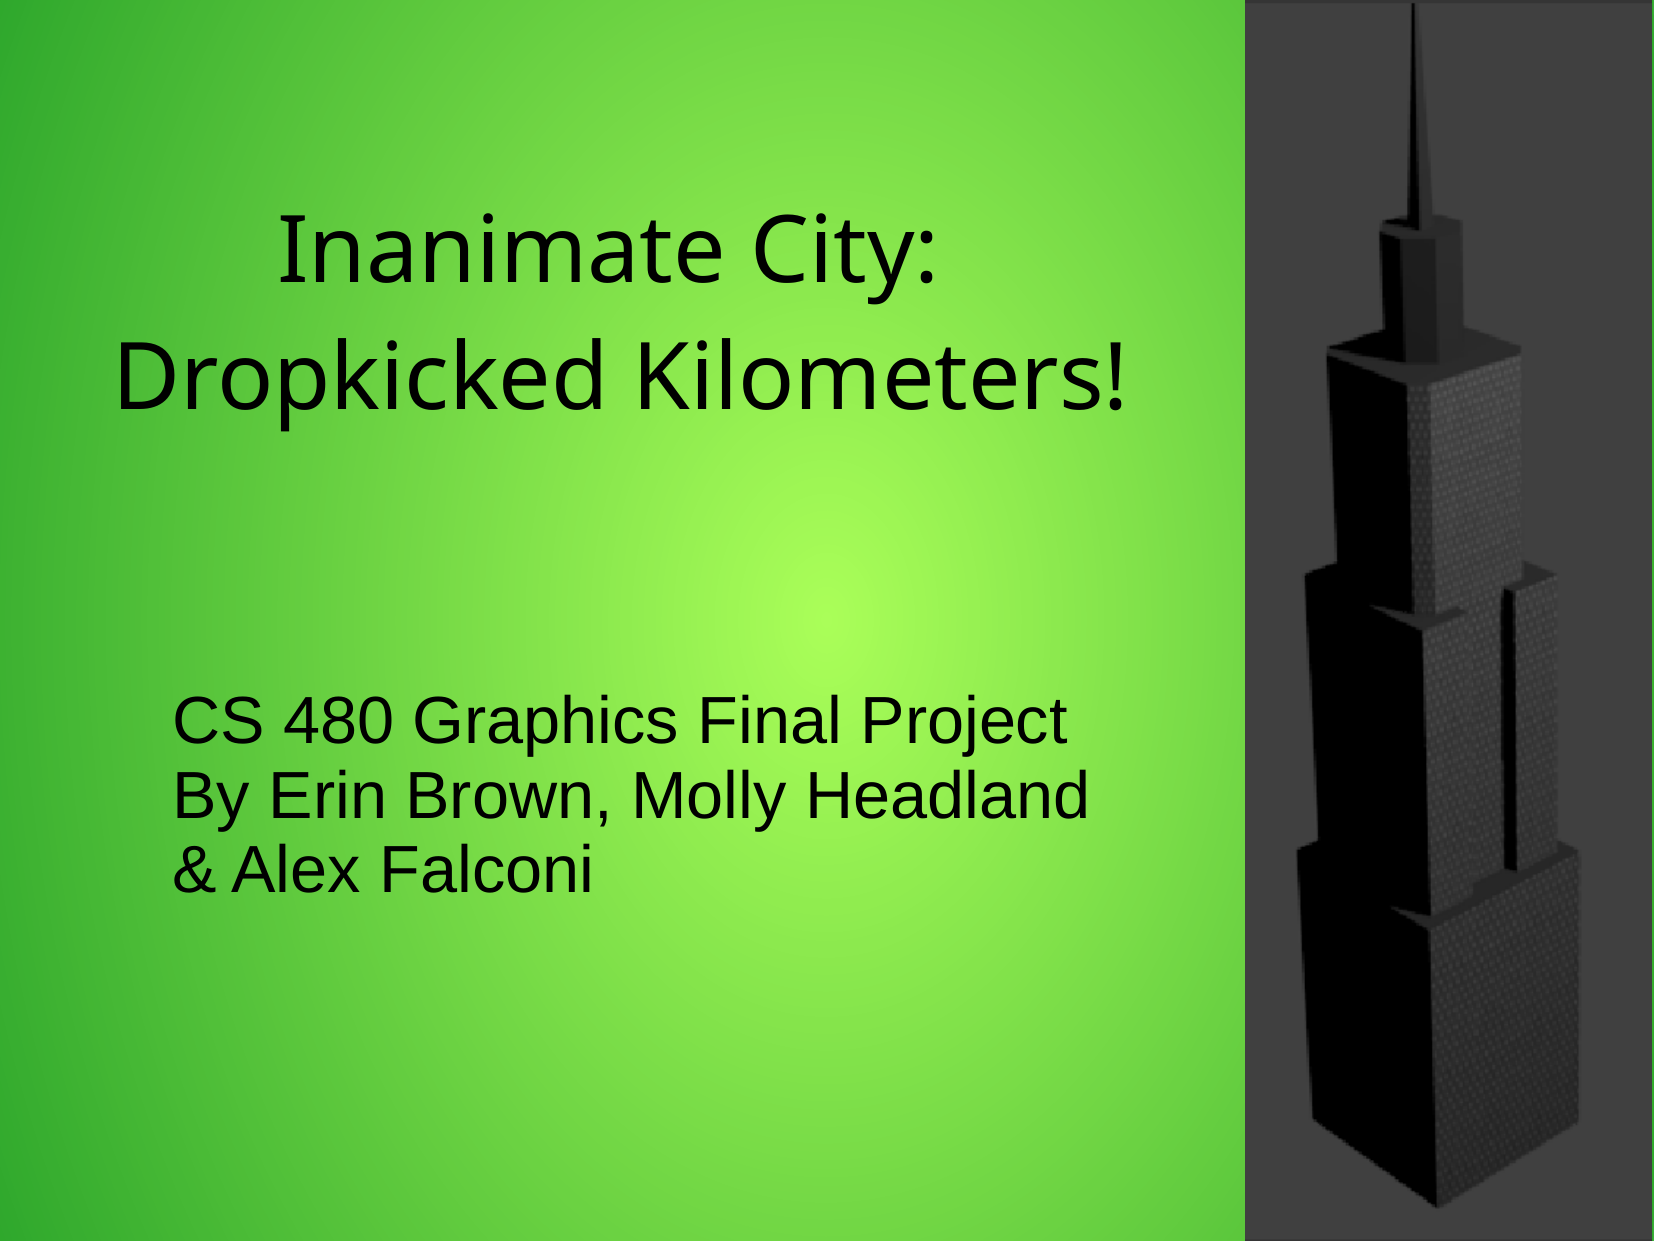

# Inanimate City: Dropkicked Kilometers!
CS 480 Graphics Final Project
By Erin Brown, Molly Headland & Alex Falconi